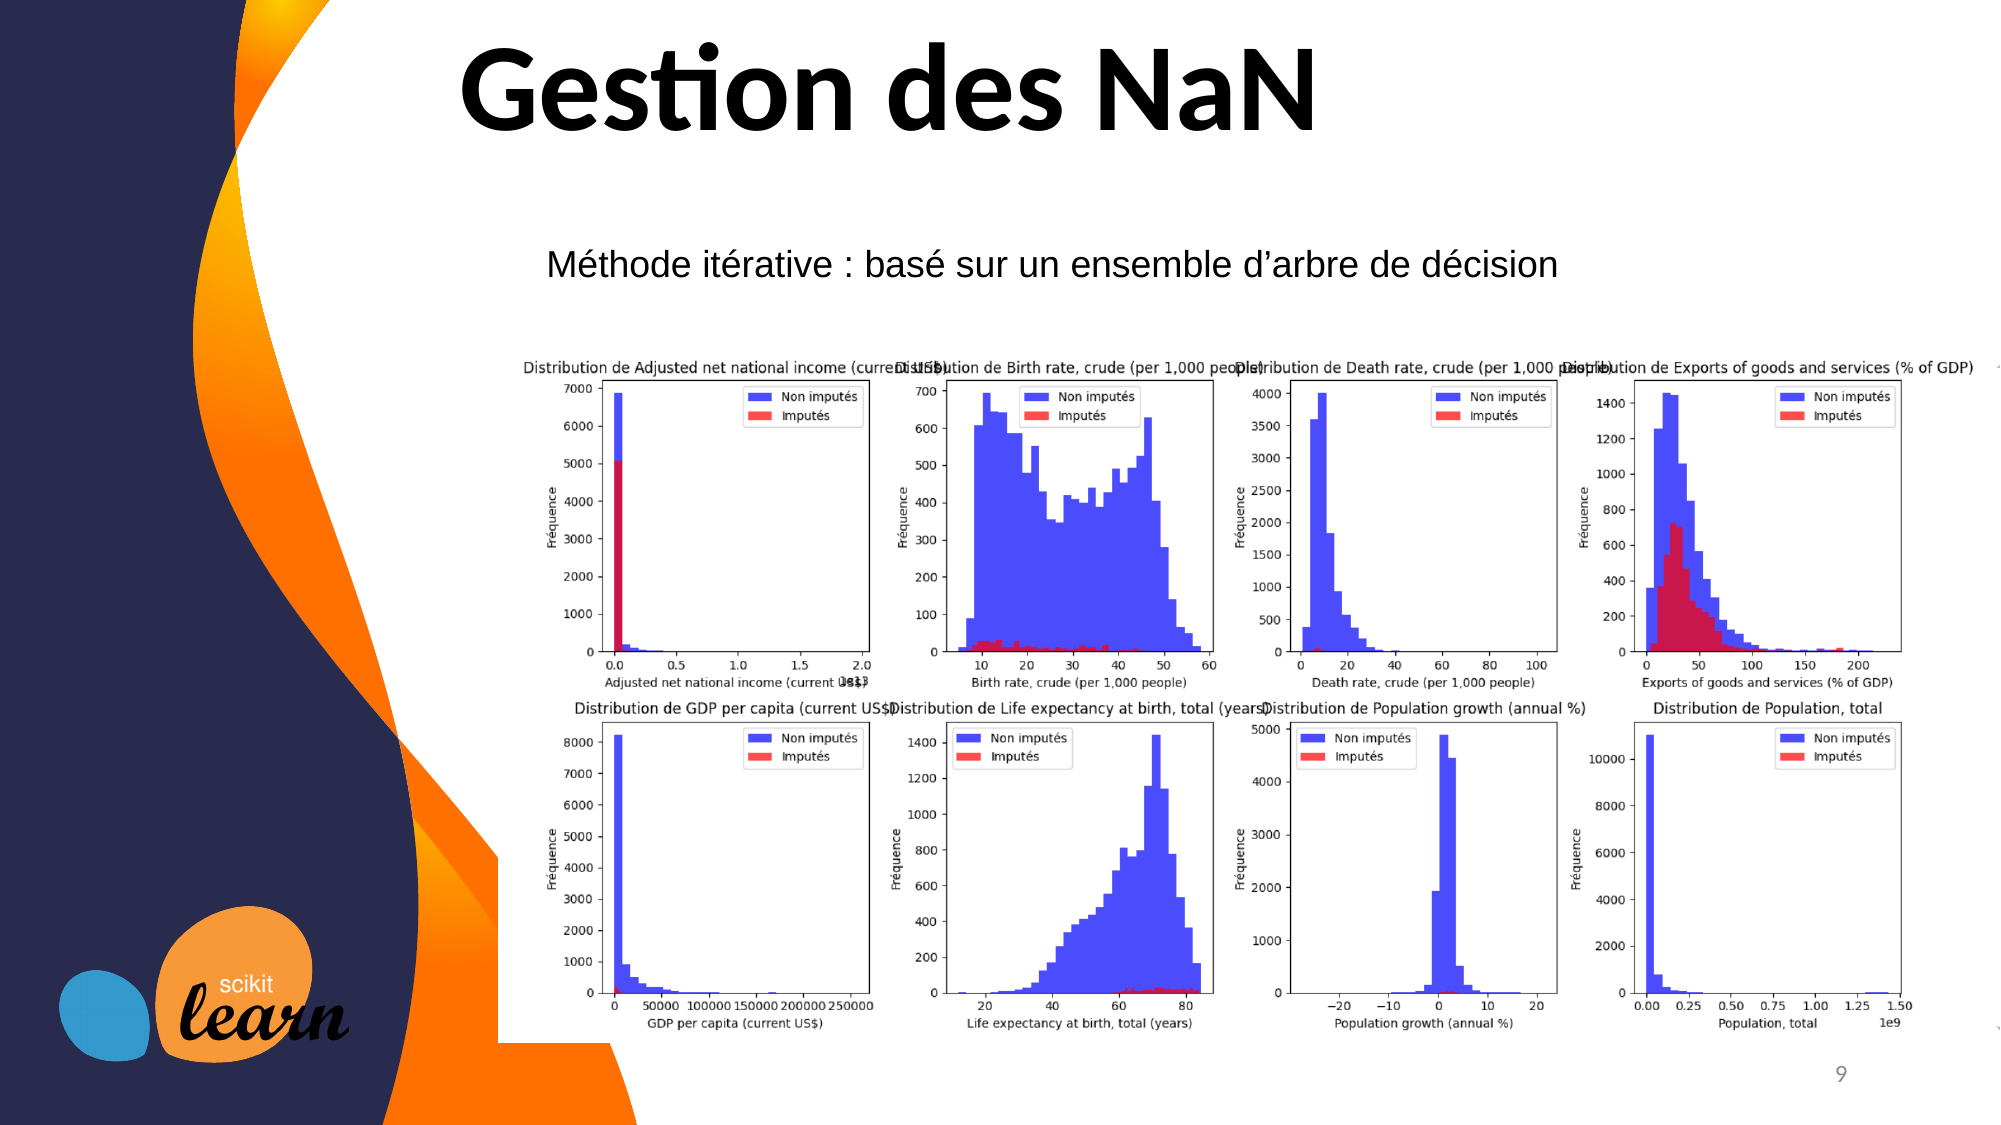

Gestion des NaN
Méthode itérative : basé sur un ensemble d’arbre de décision
9